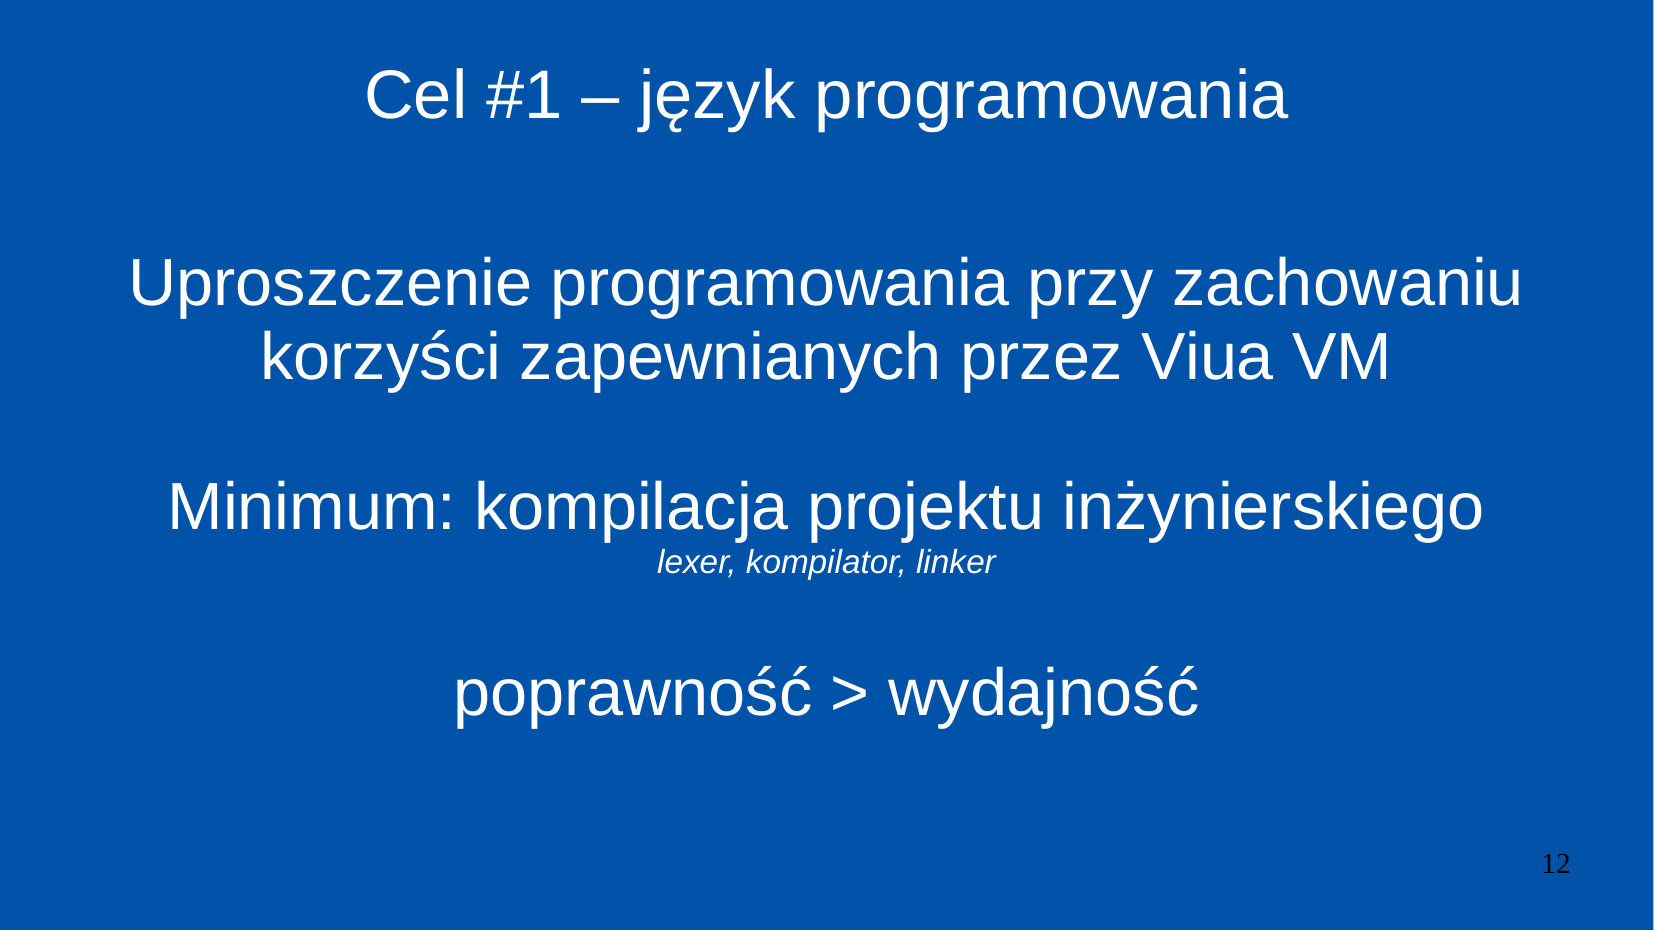

# Cel #1 – język programowania
Uproszczenie programowania przy zachowaniu korzyści zapewnianych przez Viua VM
Minimum: kompilacja projektu inżynierskiego
lexer, kompilator, linker
poprawność > wydajność
12